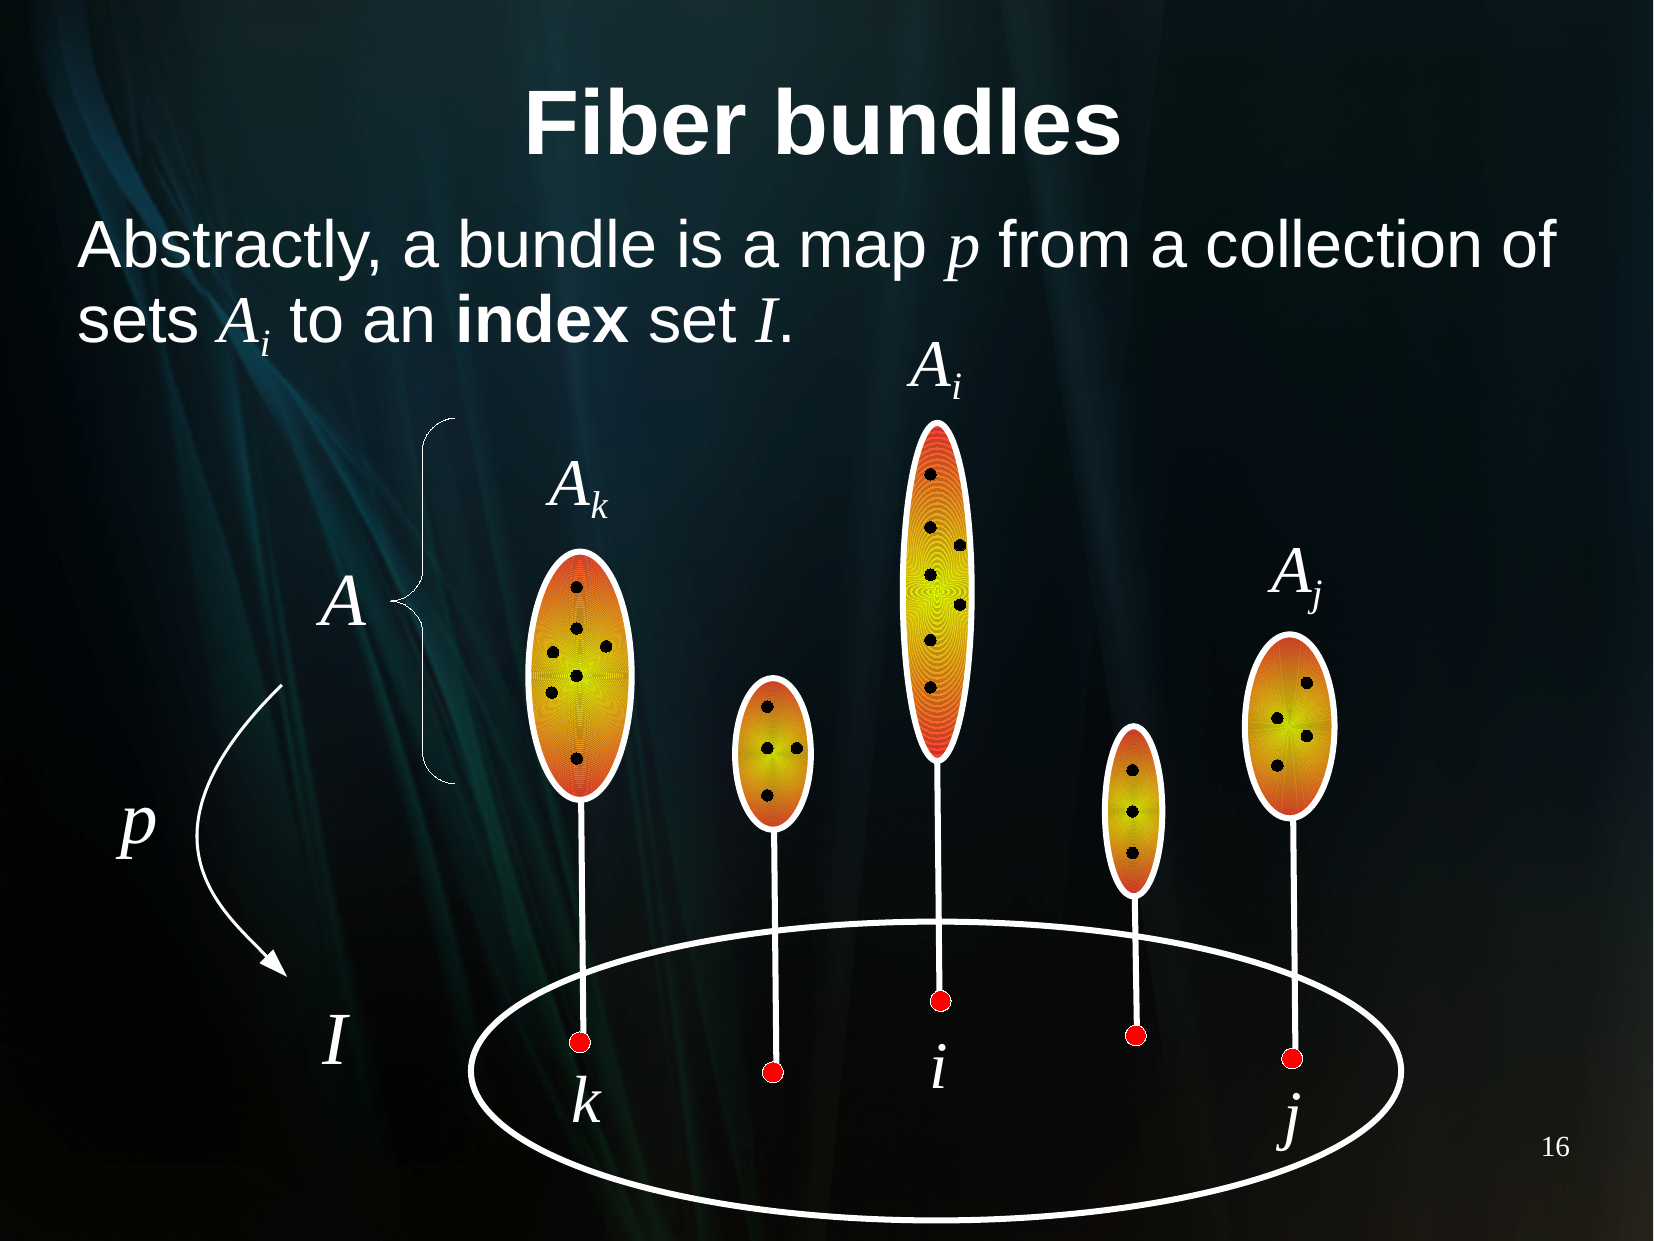

# Fiber bundles
Abstractly, a bundle is a map p from a collection of sets Ai to an index set I.
Ai
Ak
Aj
A
p
I
i
k
j
16